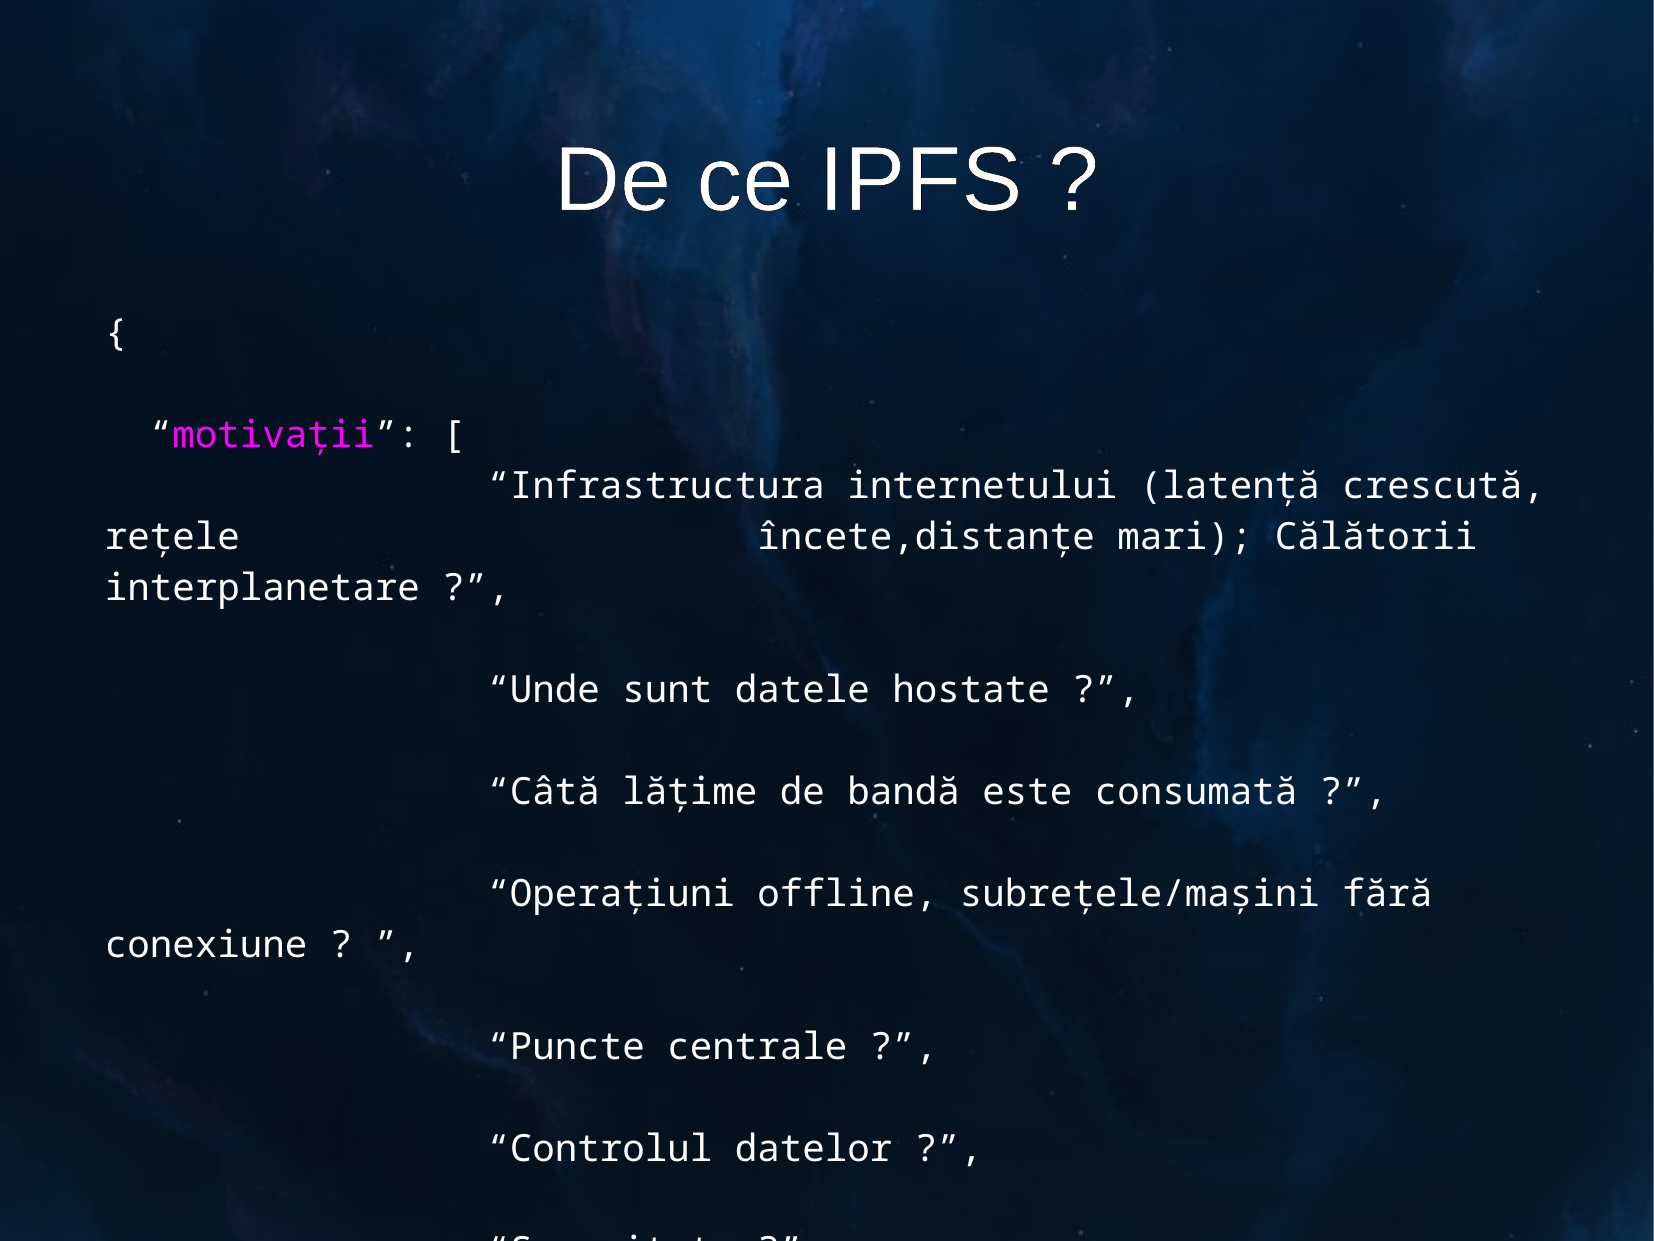

# De ce IPFS ?
{
 “motivații”: [
 “Infrastructura internetului (latență crescută, rețele încete,distanțe mari); Călătorii interplanetare ?”,
 “Unde sunt datele hostate ?”,
 “Câtă lățime de bandă este consumată ?”,
 “Operațiuni offline, subrețele/mașini fără conexiune ? ”,
 “Puncte centrale ?”,
 “Controlul datelor ?”,
 “Securitate ?”,
 “Permanența datelor ?”
 ]
}